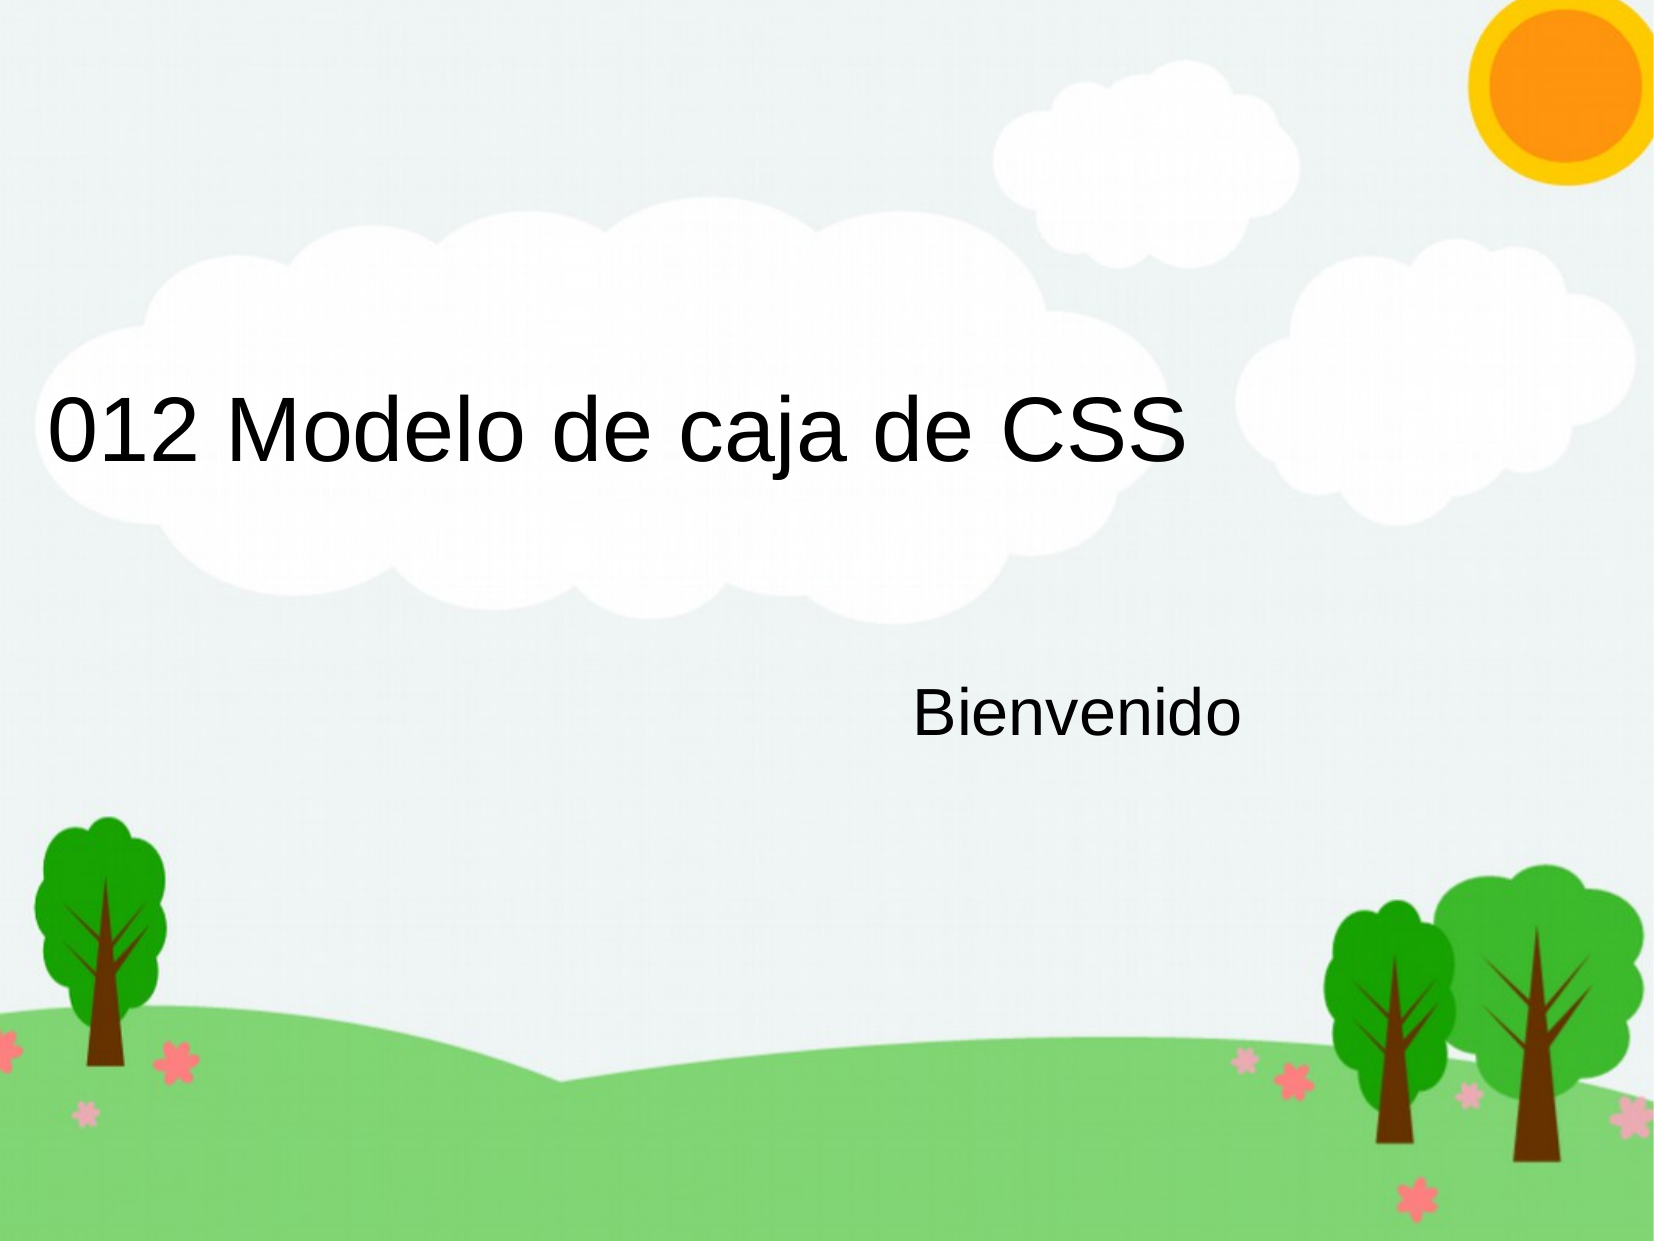

# 012 Modelo de caja de CSS
Bienvenido